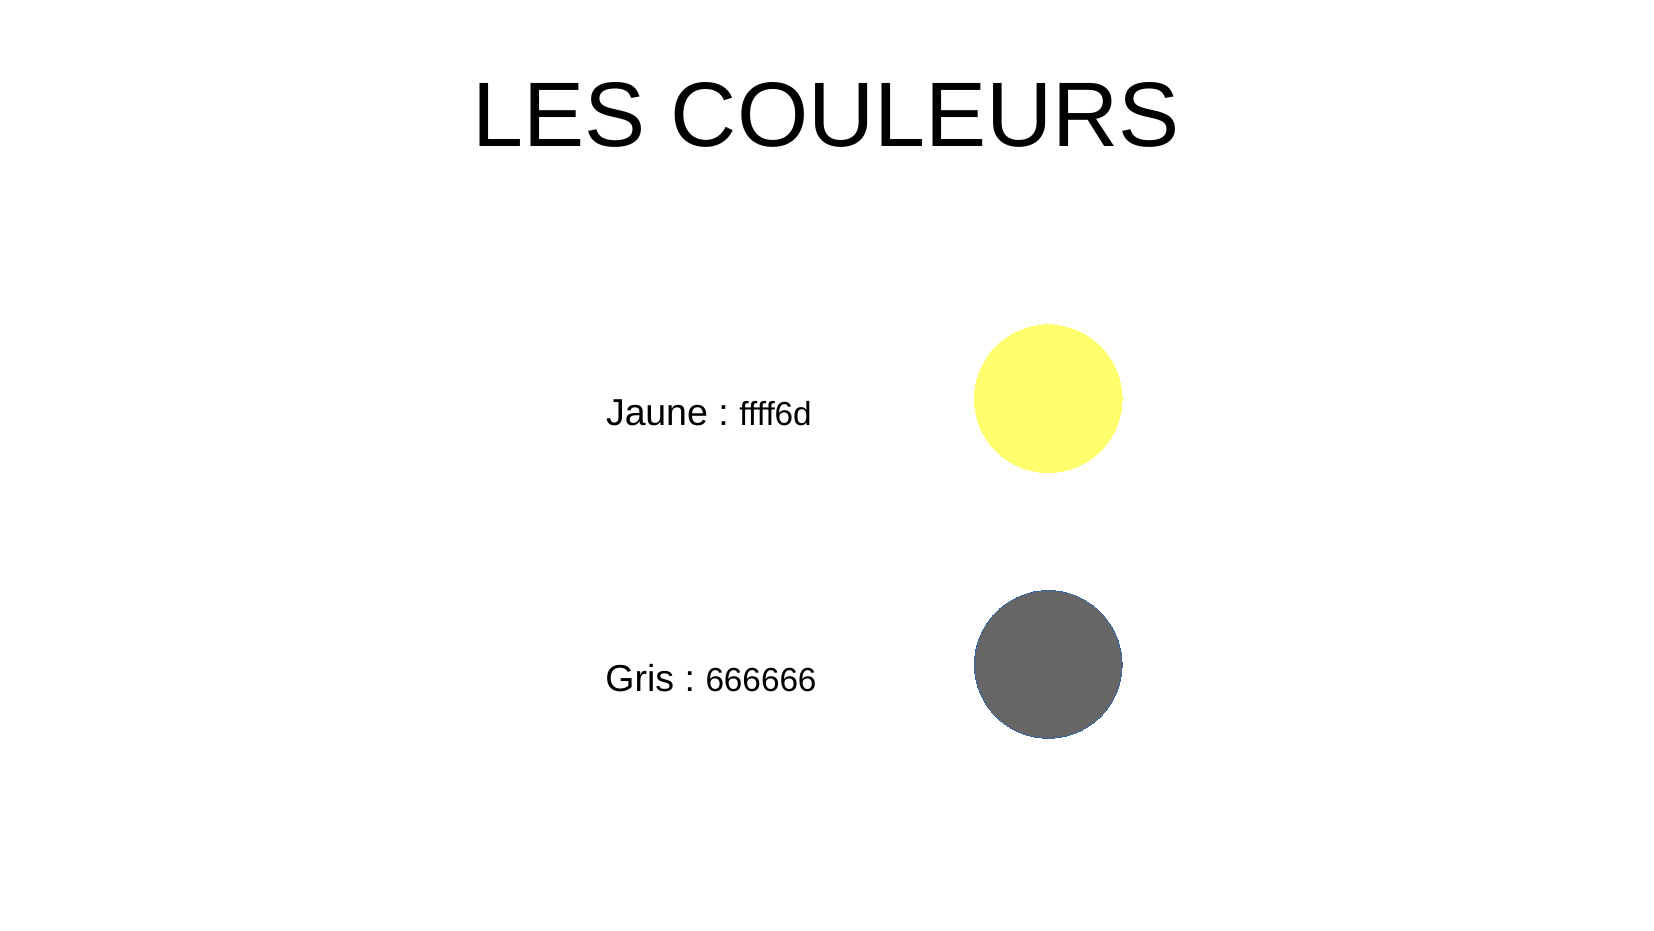

# LES COULEURS
Jaune : ffff6d
Gris : 666666